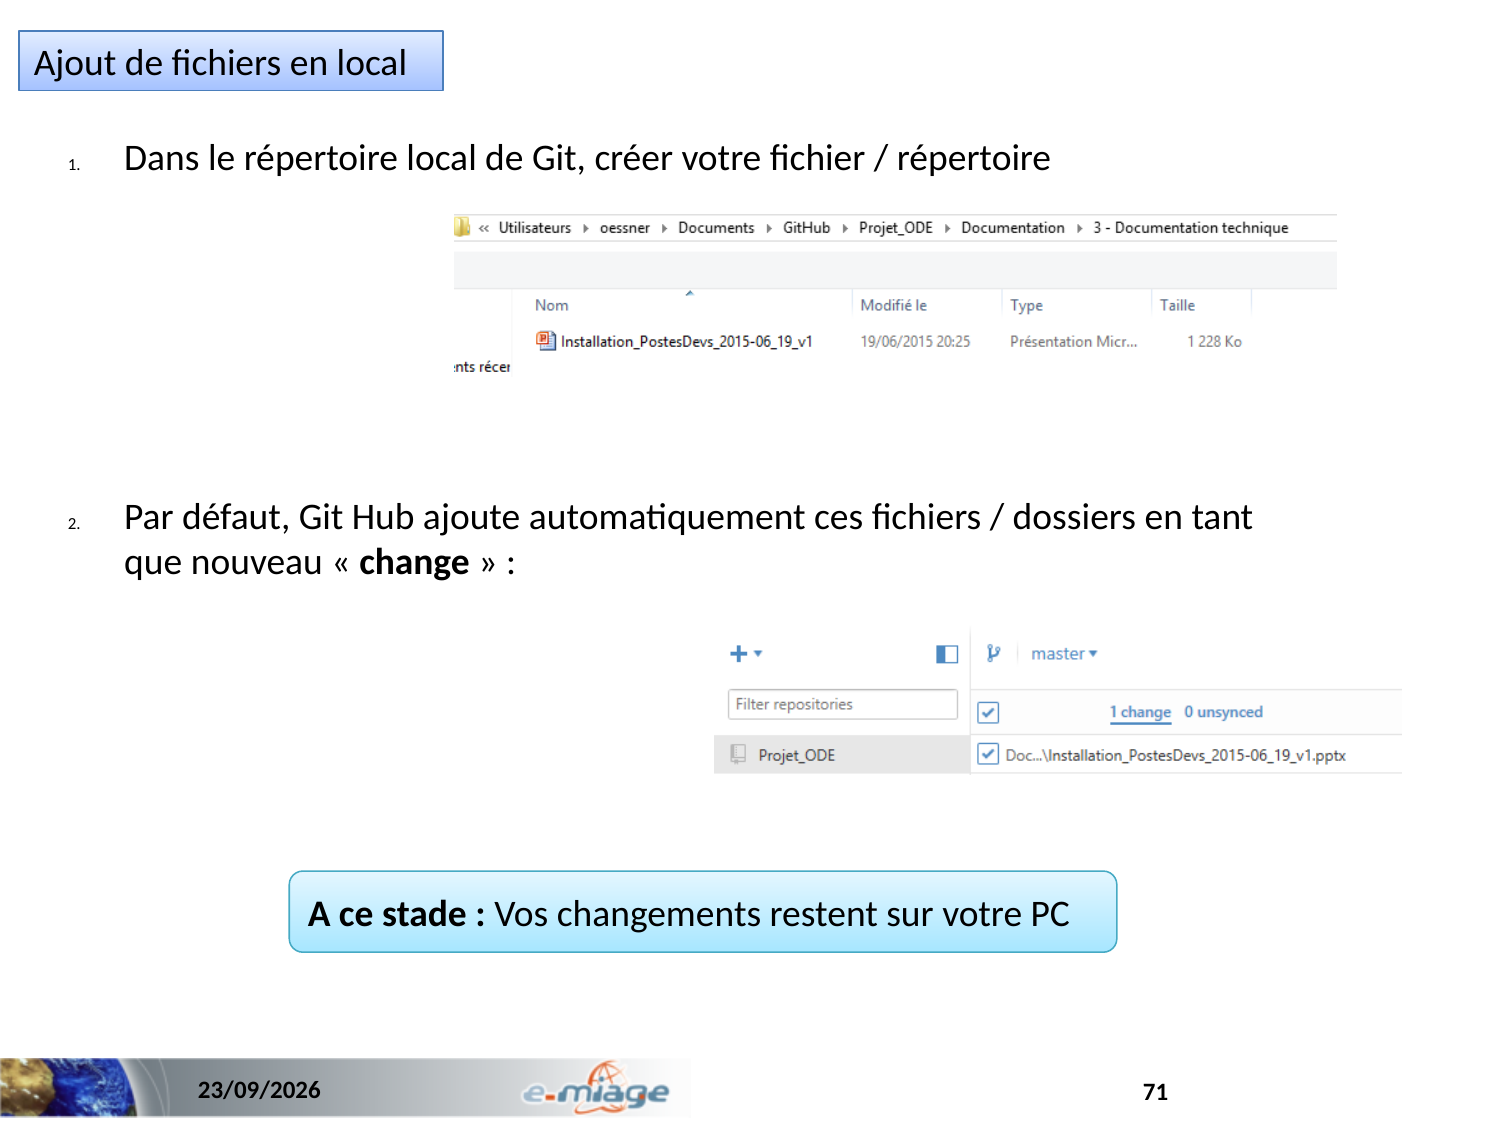

Ajout de fichiers en local
Dans le répertoire local de Git, créer votre fichier / répertoire
Par défaut, Git Hub ajoute automatiquement ces fichiers / dossiers en tant que nouveau « change » :
A ce stade : Vos changements restent sur votre PC